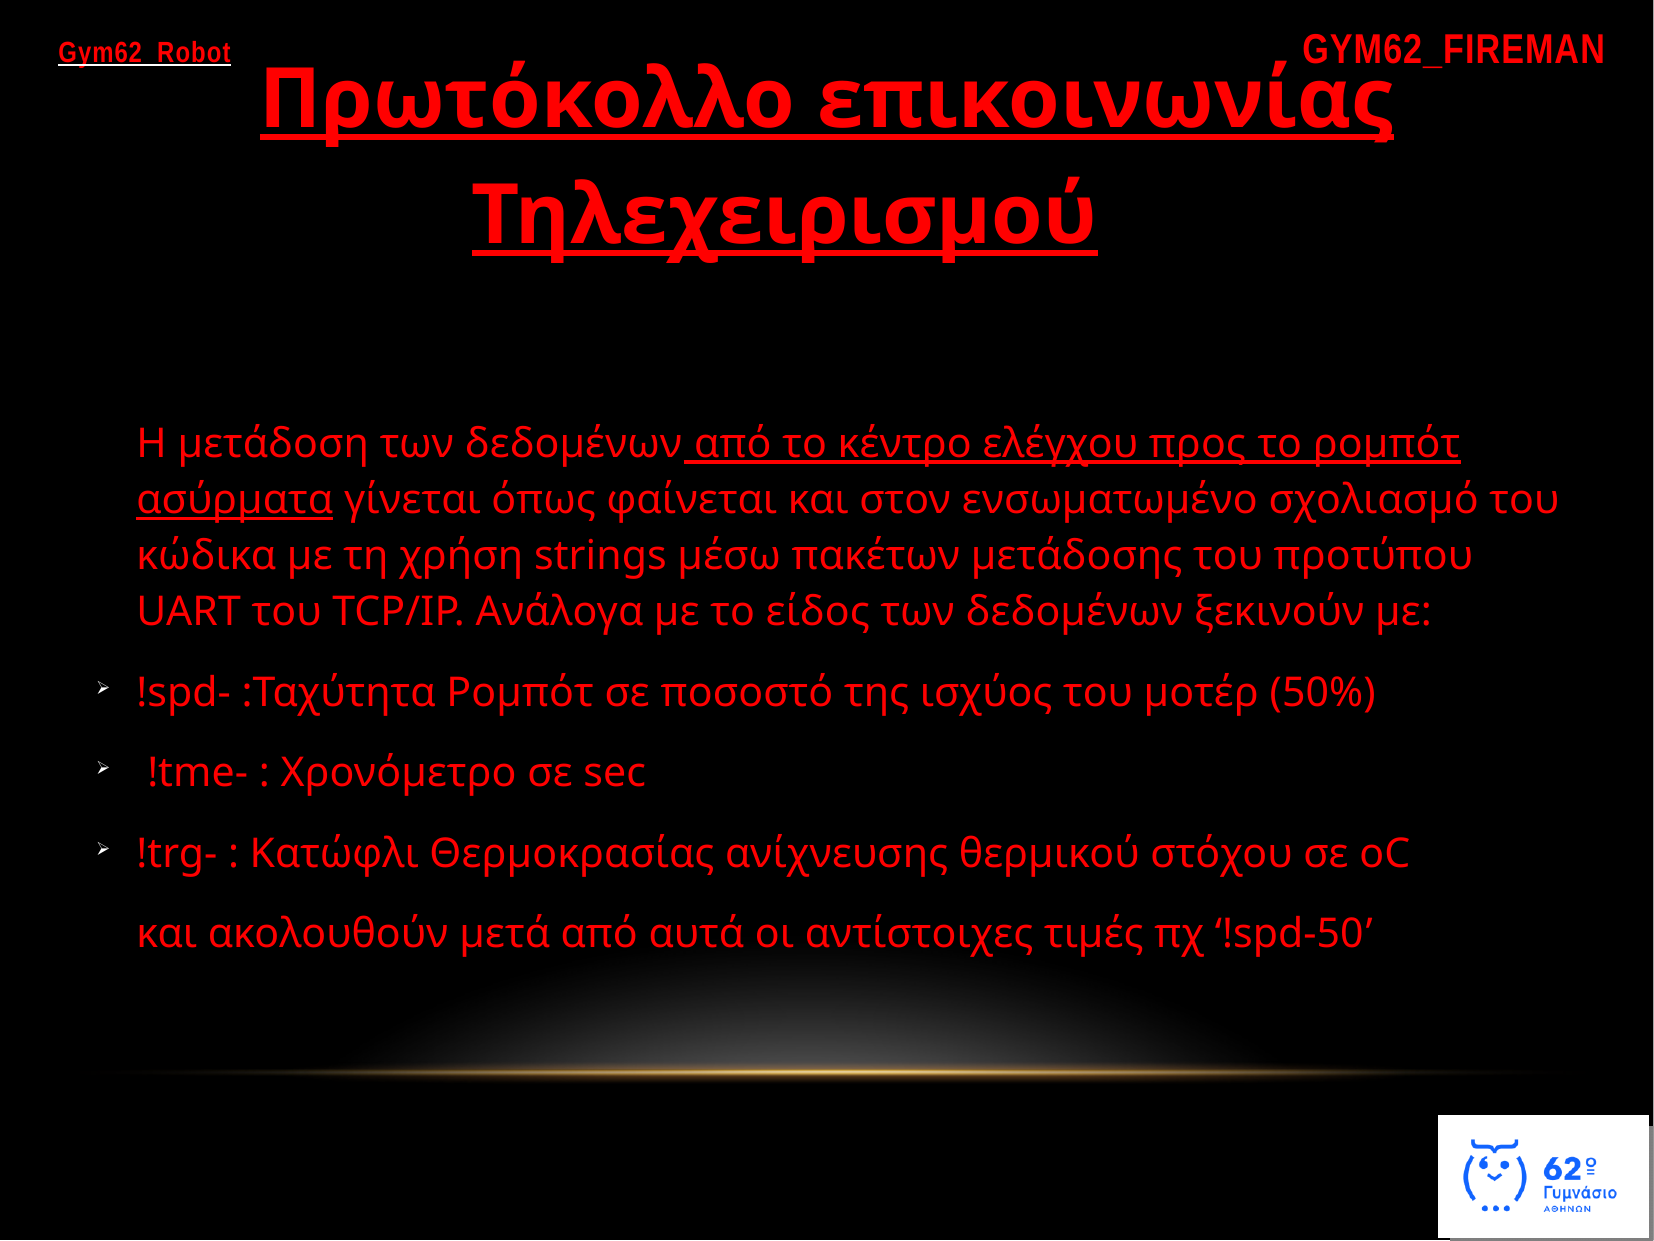

# Πρωτόκολλο επικοινωνίας Τηλεχειρισμού
Gym62_Robot
Gym62_FireMan
Η μετάδοση των δεδομένων από το κέντρο ελέγχου προς το ρομπότ ασύρματα γίνεται όπως φαίνεται και στον ενσωματωμένο σχολιασμό του κώδικα με τη χρήση strings μέσω πακέτων μετάδοσης του προτύπου UART του TCP/IP. Aνάλογα με το είδος των δεδομένων ξεκινούν με:
!spd- :Ταχύτητα Ρομπότ σε ποσοστό της ισχύος του μοτέρ (50%)
 !tme- : Χρονόμετρο σε sec
!trg- : Κατώφλι Θερμοκρασίας ανίχνευσης θερμικού στόχου σε oC
και ακολουθούν μετά από αυτά οι αντίστοιχες τιμές πχ ‘!spd-50’